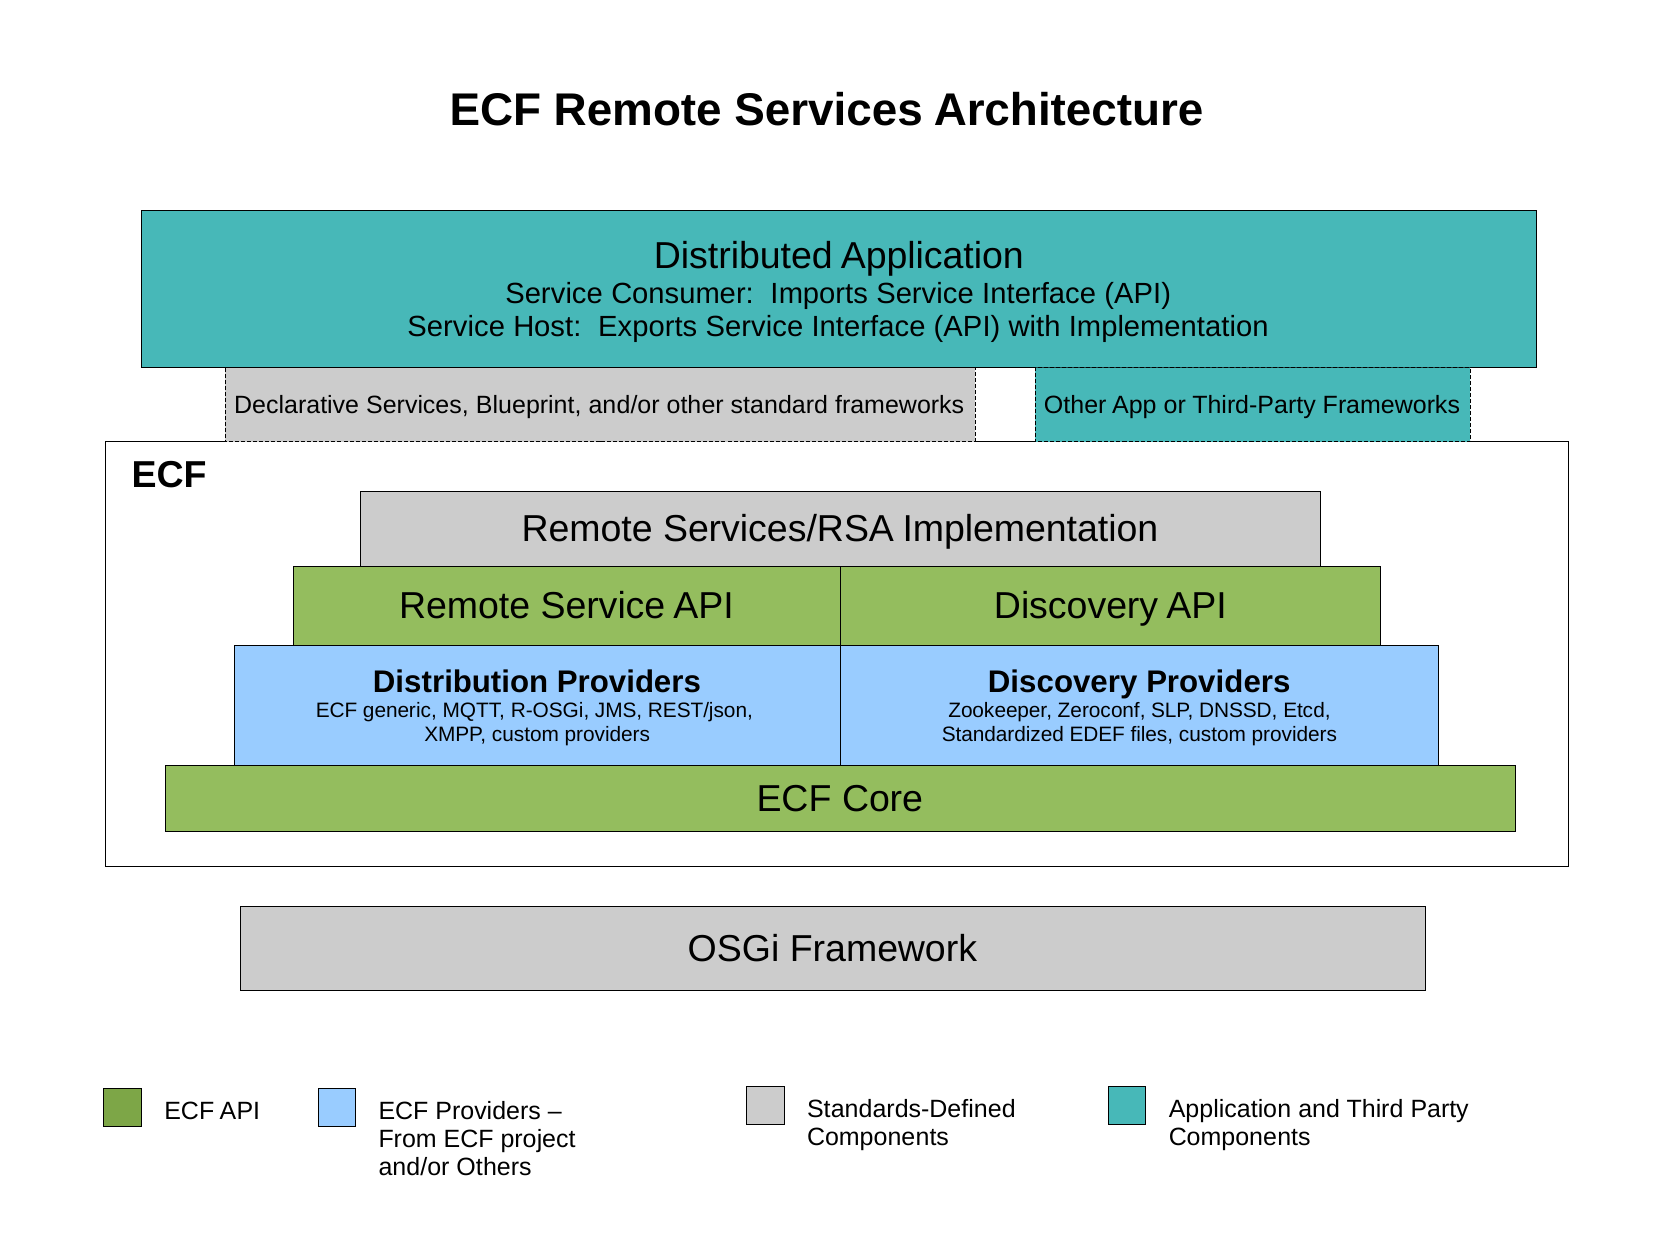

ECF Remote Services Architecture
Distributed Application
Service Consumer: Imports Service Interface (API)
Service Host: Exports Service Interface (API) with Implementation
Declarative Services, Blueprint, and/or other standard frameworks
Other App or Third-Party Frameworks
ECF
Remote Services/RSA Implementation
Remote Service API
Discovery API
Distribution Providers
ECF generic, MQTT, R-OSGi, JMS, REST/json,
XMPP, custom providers
Discovery Providers
Zookeeper, Zeroconf, SLP, DNSSD, Etcd,
Standardized EDEF files, custom providers
ECF Core
OSGi Framework
Standards-Defined Components
Application and Third Party Components
ECF API
ECF Providers – From ECF project and/or Others